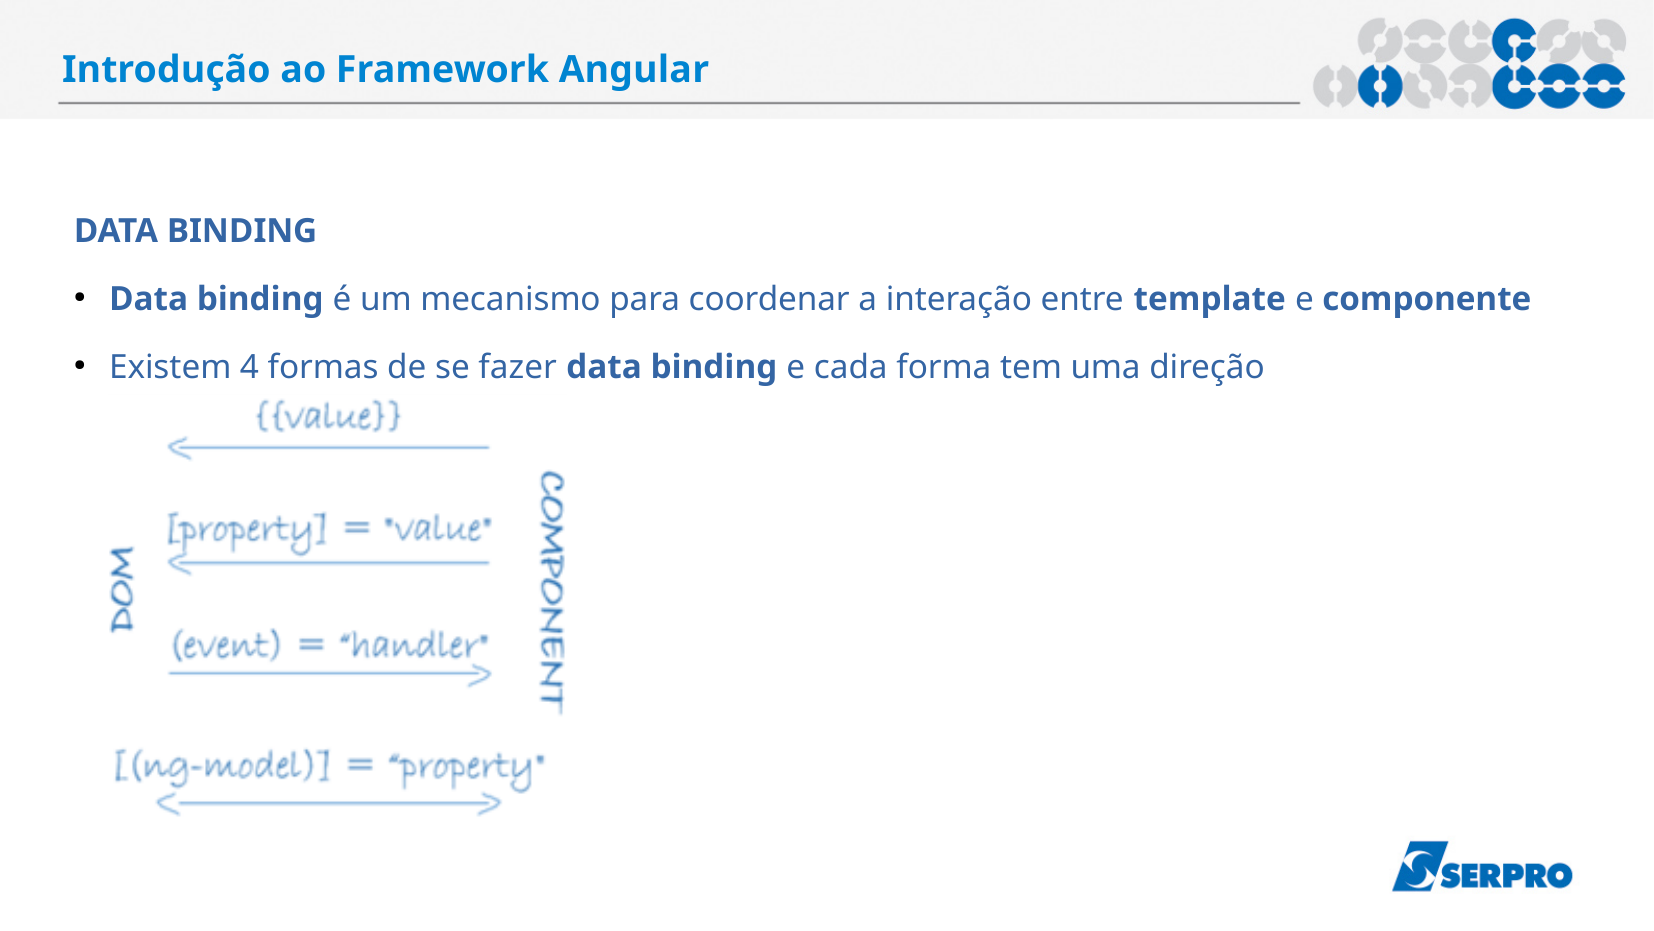

Introdução ao Framework Angular
DATA BINDING
Data binding é um mecanismo para coordenar a interação entre template e componente
Existem 4 formas de se fazer data binding e cada forma tem uma direção